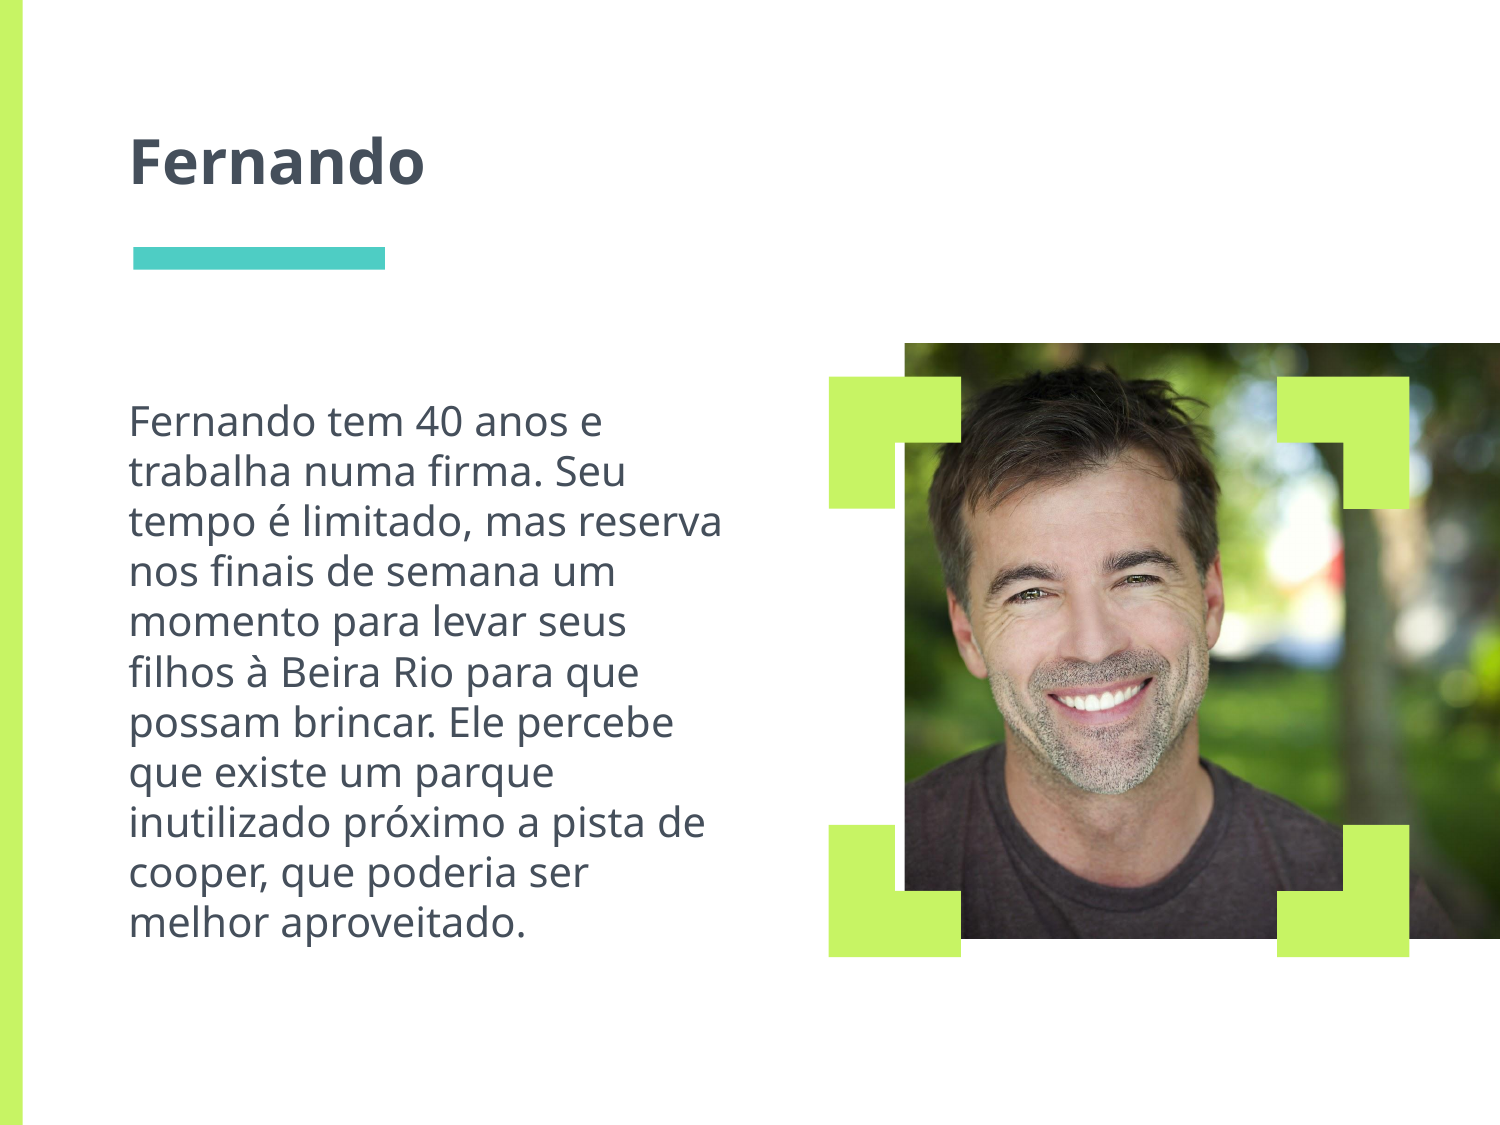

# Fernando
Fernando tem 40 anos e trabalha numa firma. Seu tempo é limitado, mas reserva nos finais de semana um momento para levar seus filhos à Beira Rio para que possam brincar. Ele percebe que existe um parque inutilizado próximo a pista de cooper, que poderia ser melhor aproveitado.